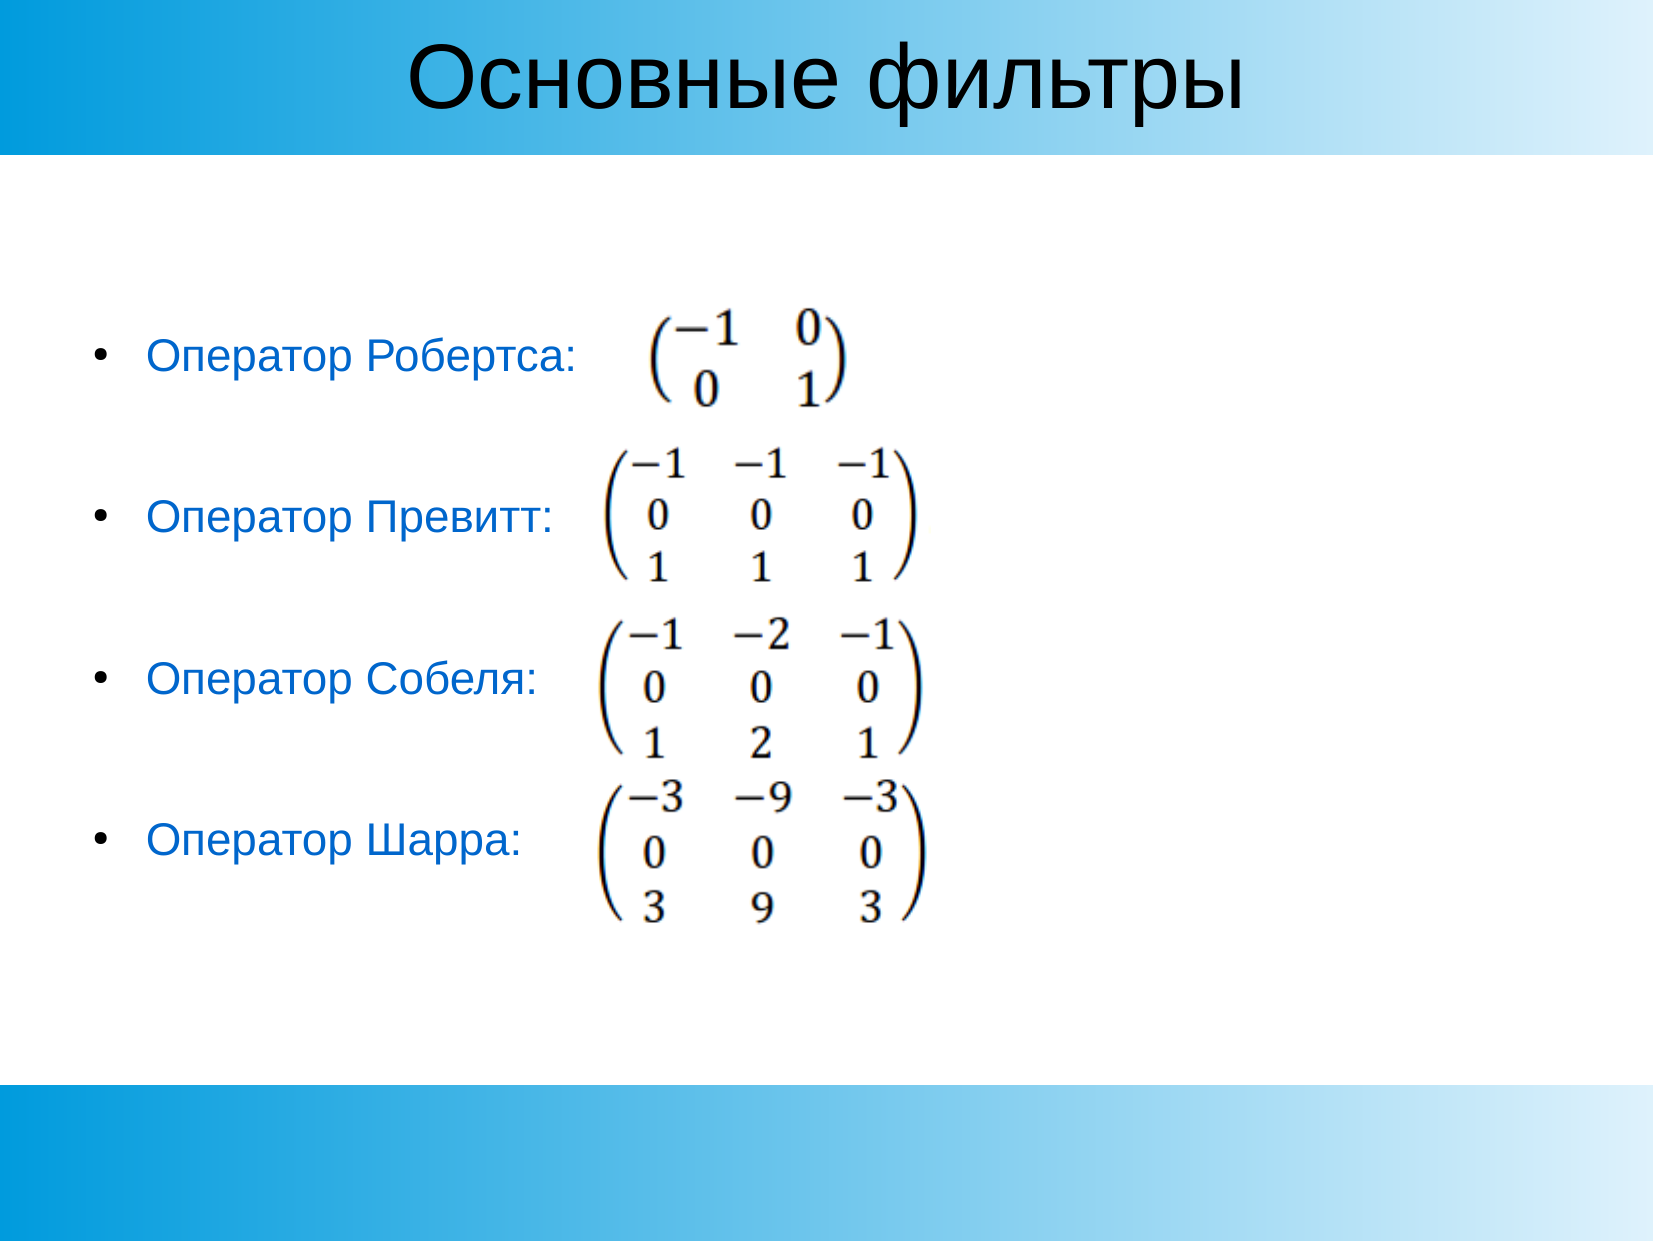

# Основные фильтры
Оператор Робертса:
Оператор Превитт:
Оператор Собеля:
Оператор Шарра: